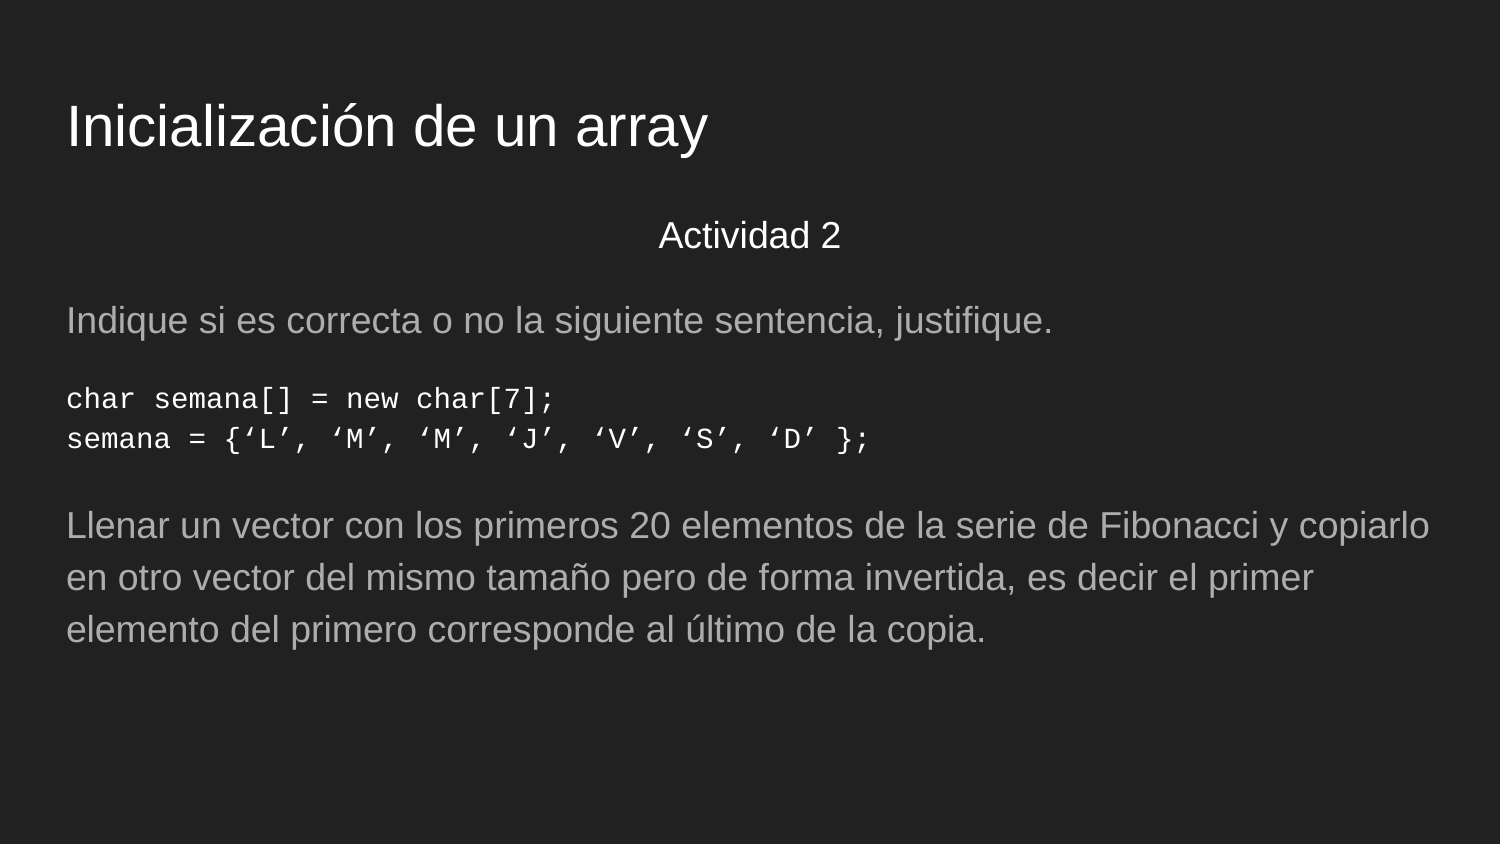

# Inicialización de un array
Actividad 2
Indique si es correcta o no la siguiente sentencia, justifique.
char semana[] = new char[7];
semana = {‘L’, ‘M’, ‘M’, ‘J’, ‘V’, ‘S’, ‘D’ };
Llenar un vector con los primeros 20 elementos de la serie de Fibonacci y copiarlo en otro vector del mismo tamaño pero de forma invertida, es decir el primer elemento del primero corresponde al último de la copia.